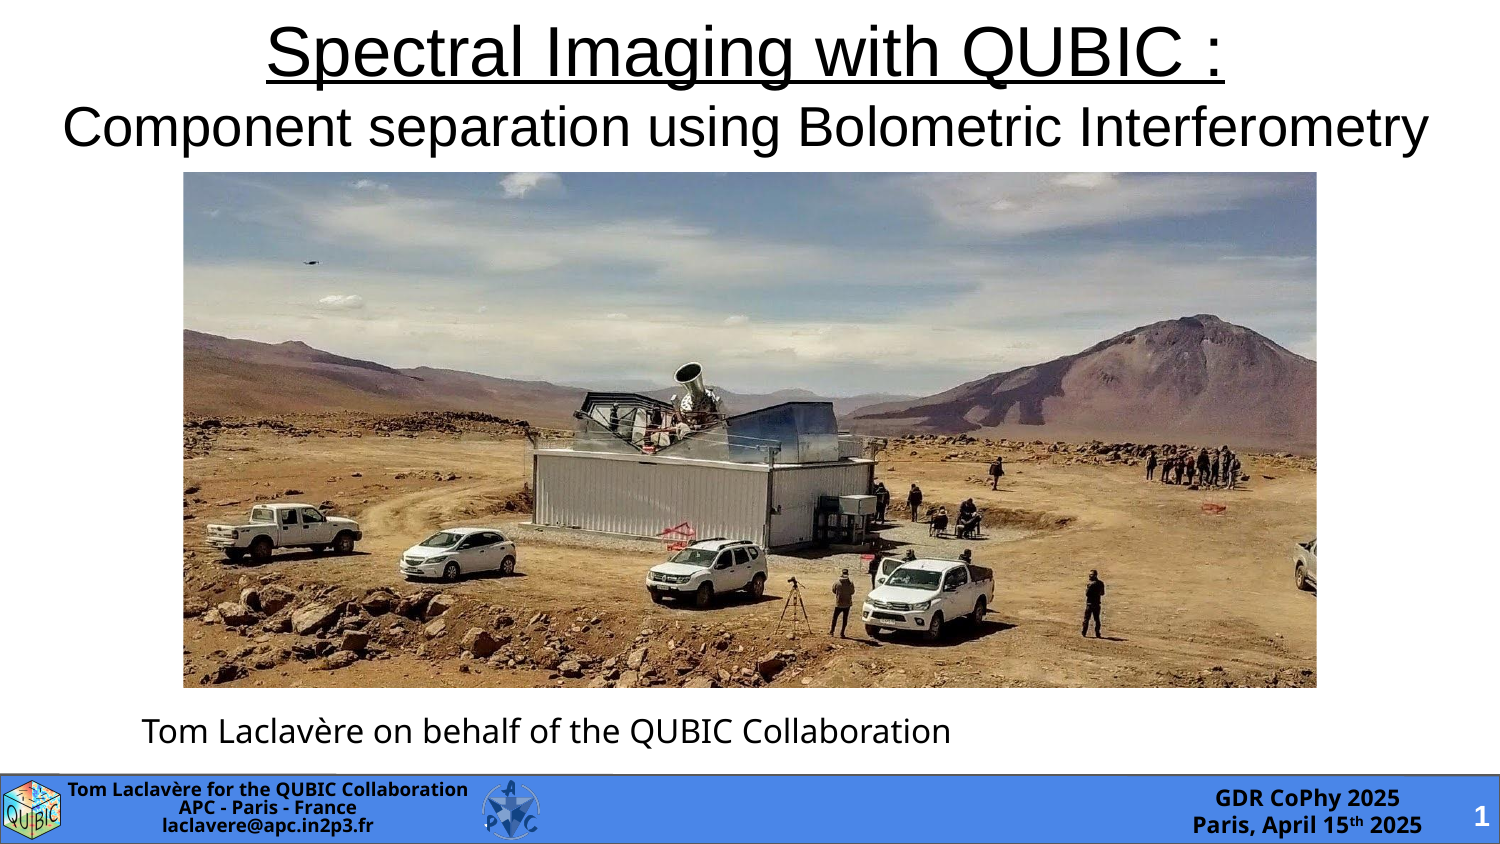

Spectral Imaging with QUBIC :
Component separation using Bolometric Interferometry
Tom Laclavère on behalf of the QUBIC Collaboration